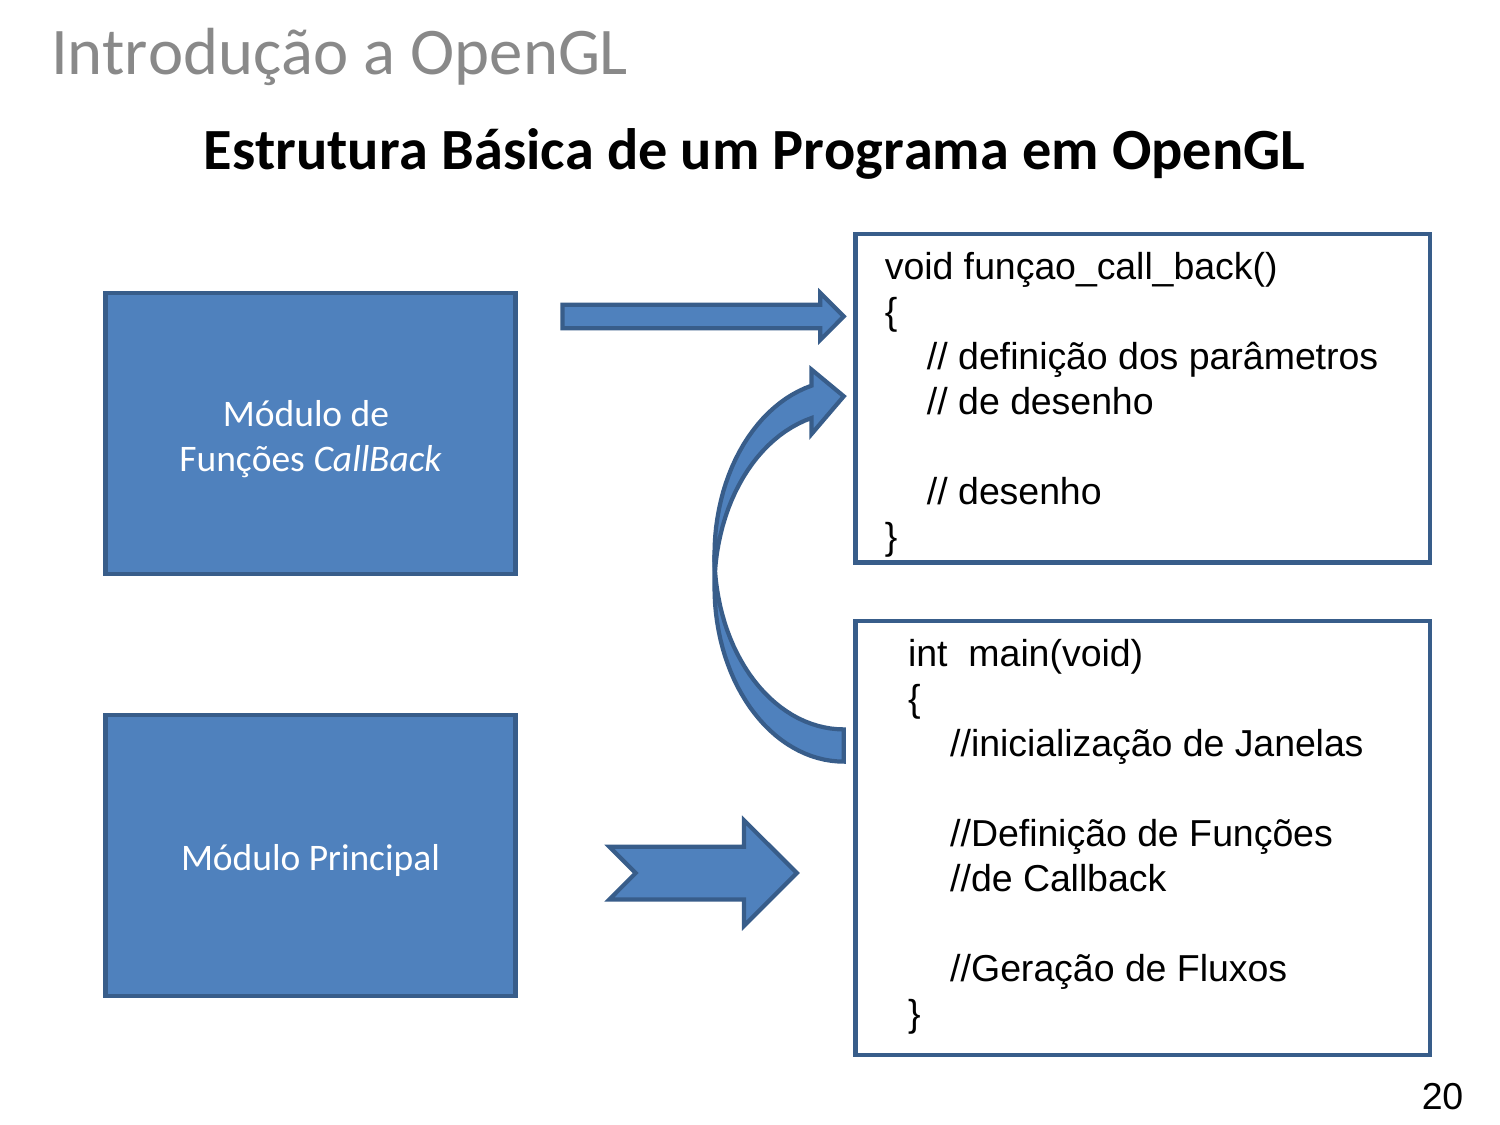

Introdução a OpenGL
# Estrutura Básica de um Programa em OpenGL
void funçao_call_back()
{
 // definição dos parâmetros
 // de desenho
 // desenho
}
Módulo de
Funções CallBack
int main(void)
{
 //inicialização de Janelas
 //Definição de Funções
 //de Callback
 //Geração de Fluxos
}
Módulo Principal
20